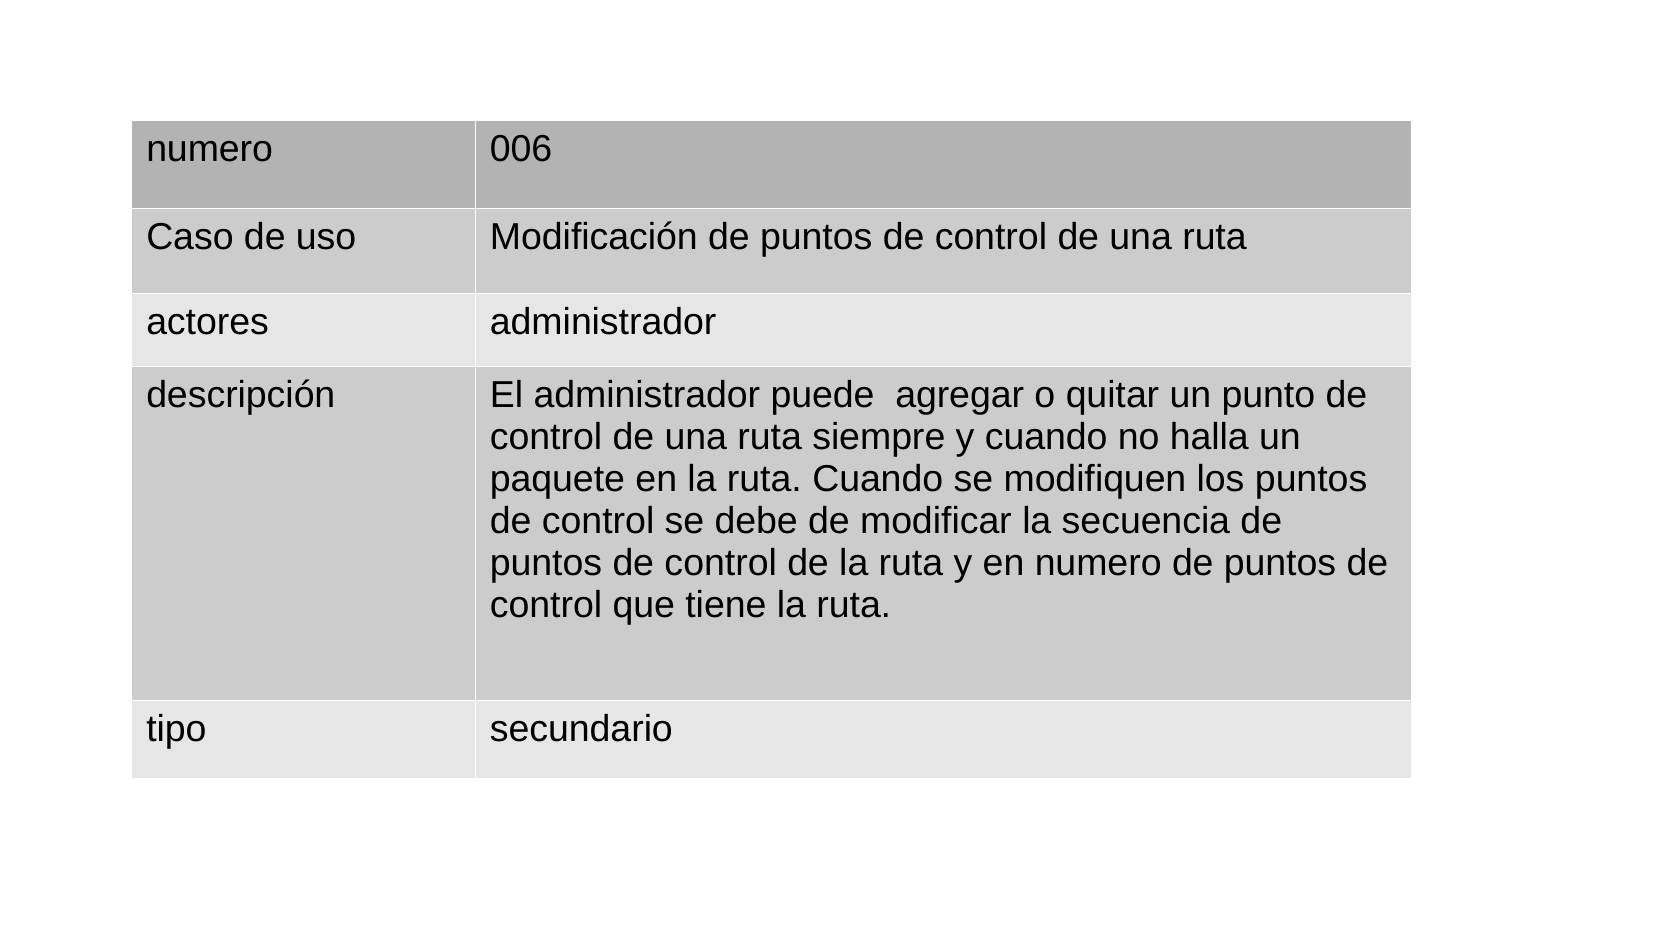

| numero | 006 |
| --- | --- |
| Caso de uso | Modificación de puntos de control de una ruta |
| actores | administrador |
| descripción | El administrador puede agregar o quitar un punto de control de una ruta siempre y cuando no halla un paquete en la ruta. Cuando se modifiquen los puntos de control se debe de modificar la secuencia de puntos de control de la ruta y en numero de puntos de control que tiene la ruta. |
| tipo | secundario |